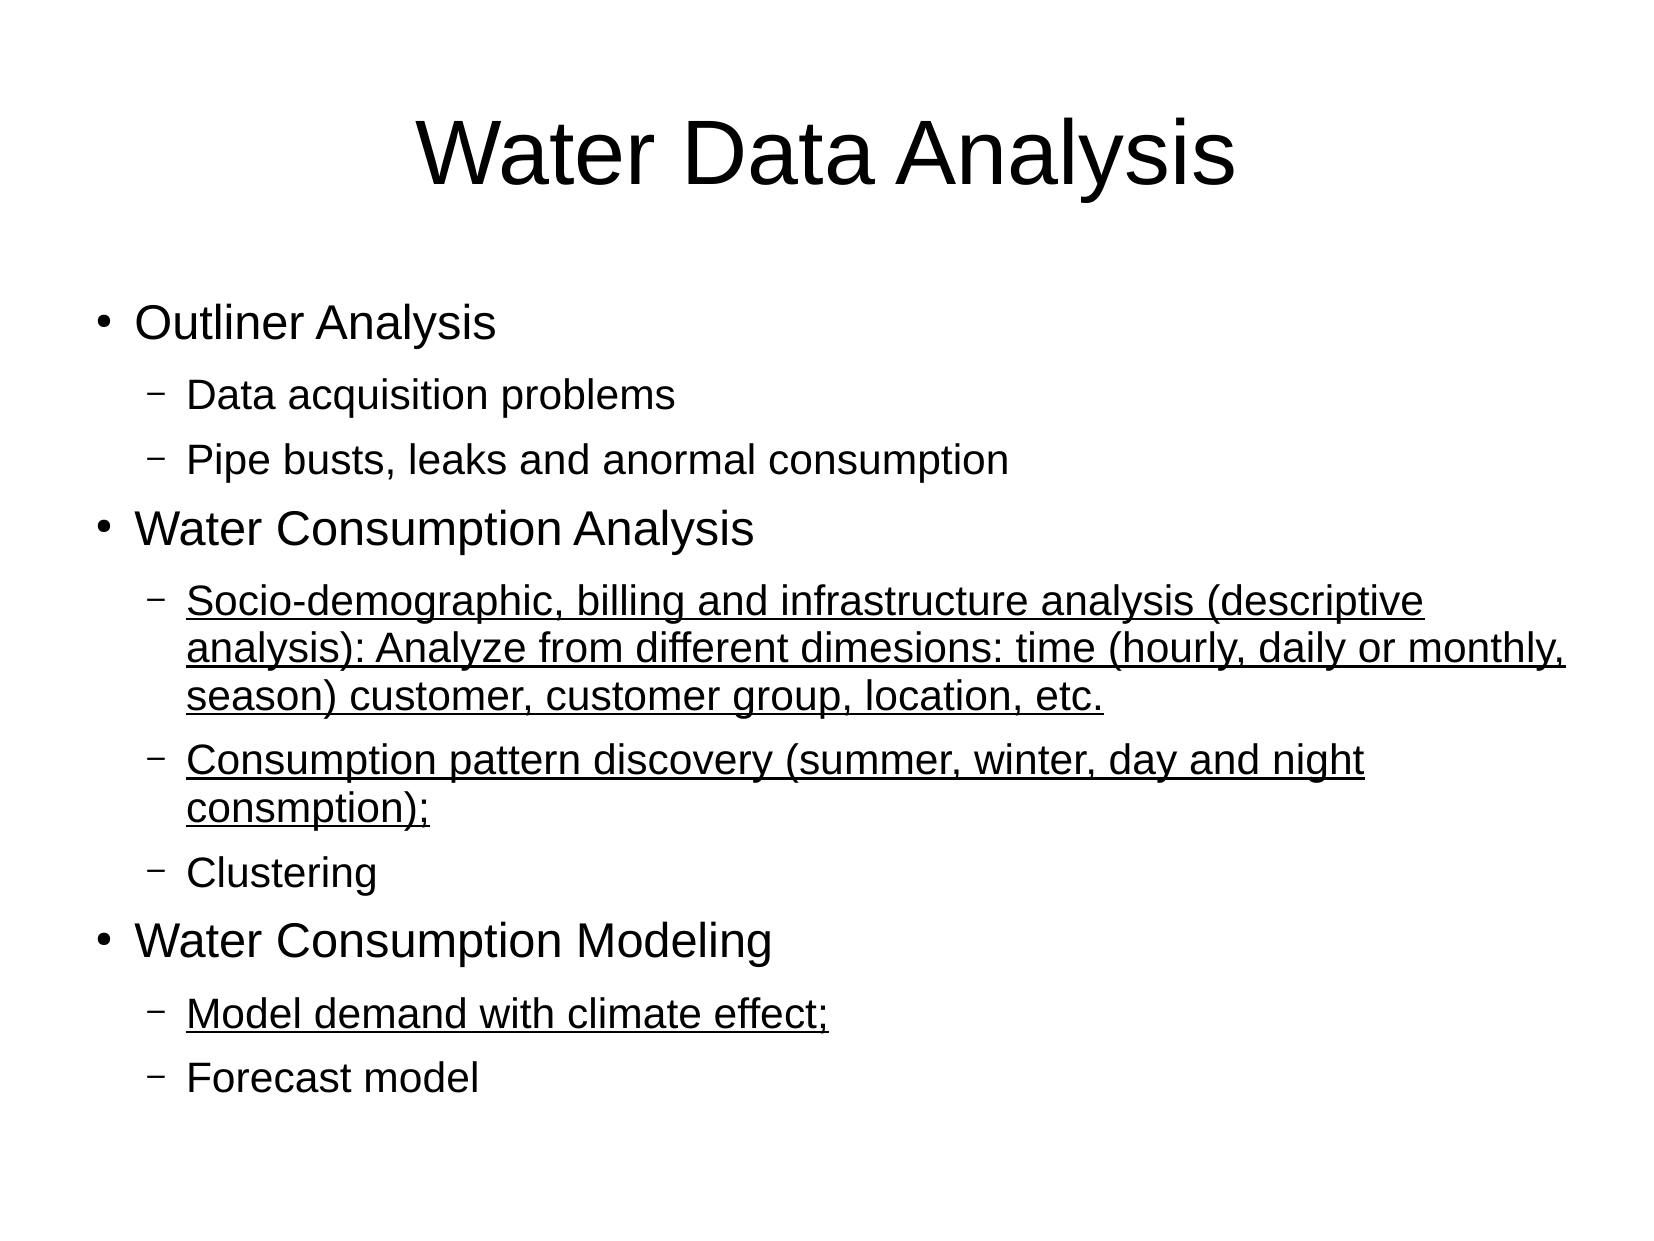

# Water Data Analysis
Outliner Analysis
Data acquisition problems
Pipe busts, leaks and anormal consumption
Water Consumption Analysis
Socio-demographic, billing and infrastructure analysis (descriptive analysis): Analyze from different dimesions: time (hourly, daily or monthly, season) customer, customer group, location, etc.
Consumption pattern discovery (summer, winter, day and night consmption);
Clustering
Water Consumption Modeling
Model demand with climate effect;
Forecast model